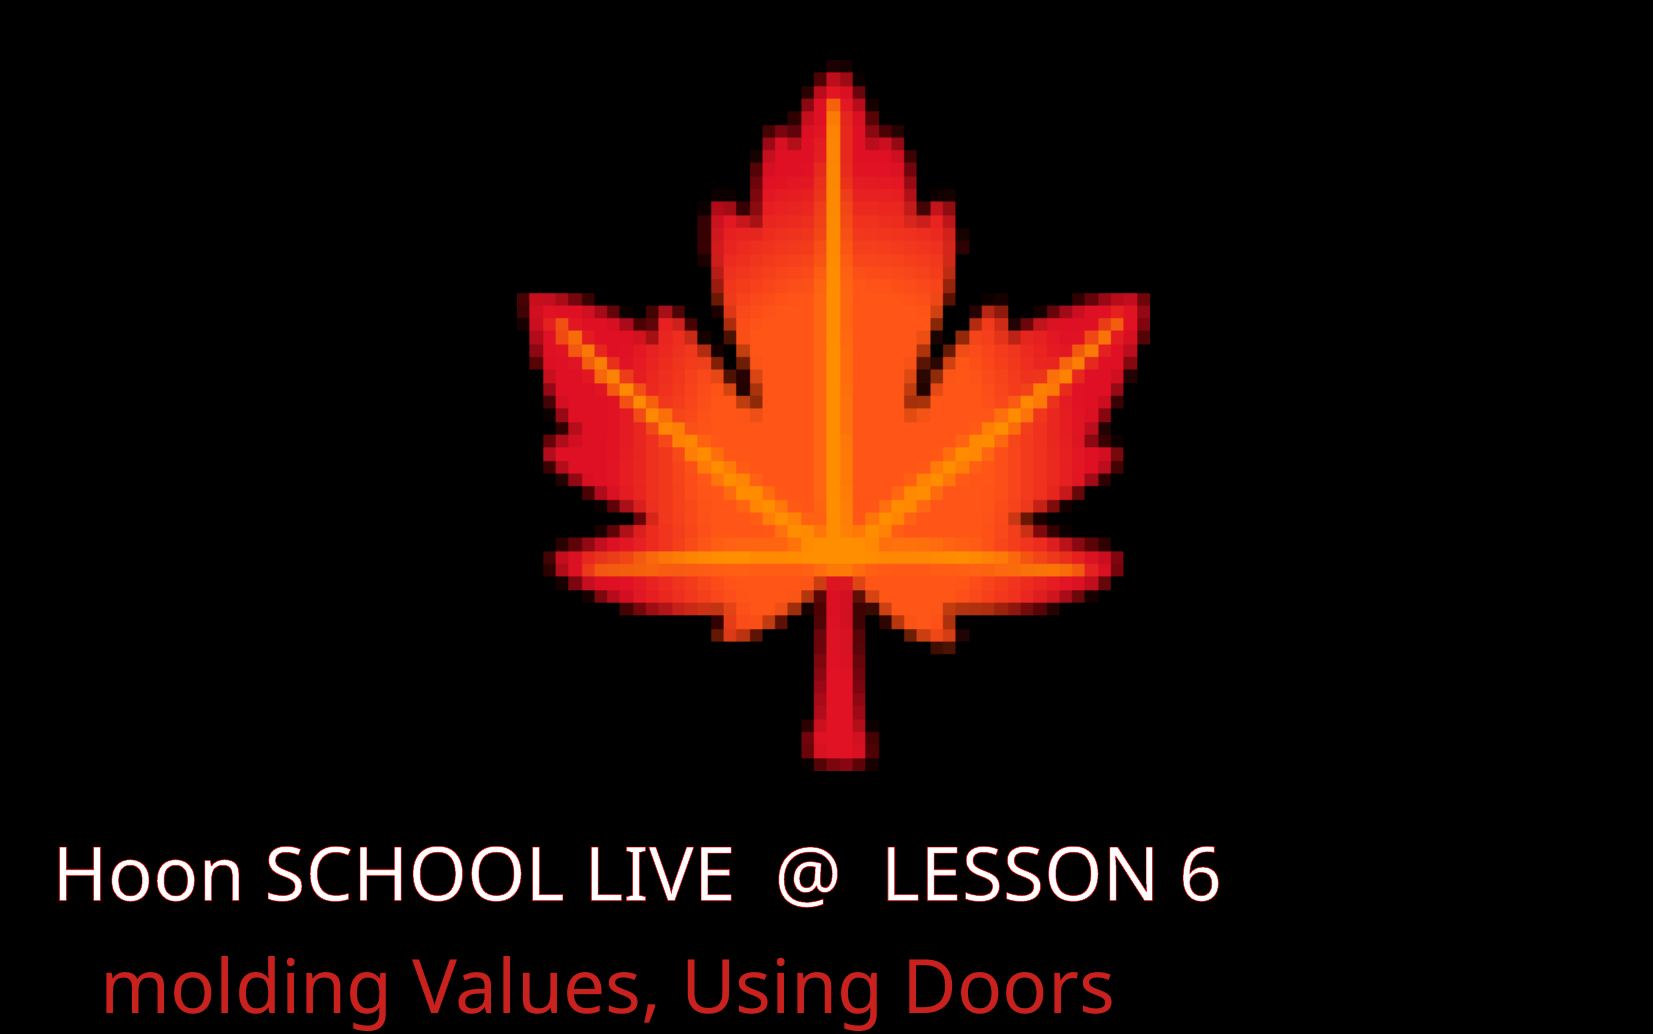

Hoon SCHOOL LIVE @ LESSON 6
Amolding Values, Using Doors